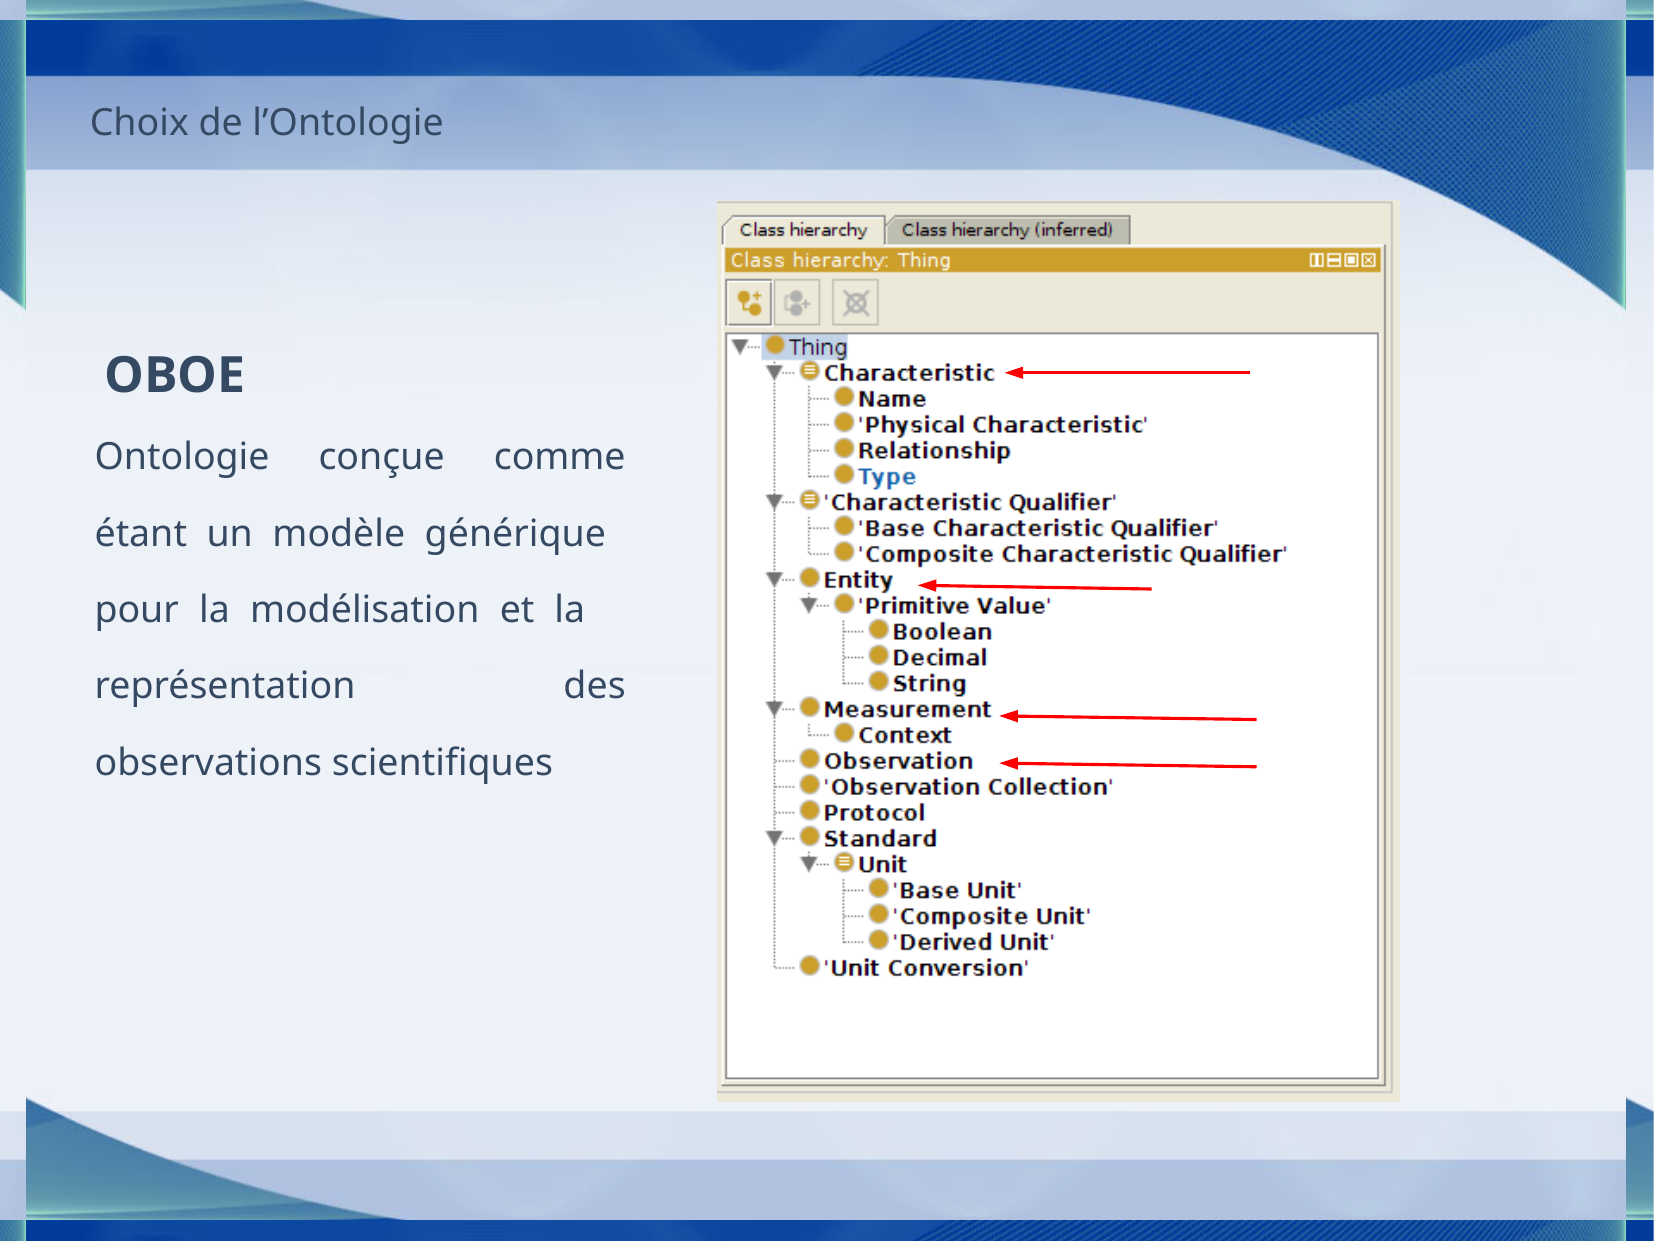

Choix de l’Ontologie
# OBOE
Ontologie conçue comme étant un modèle générique pour la modélisation et la représentation des observations scientifiques